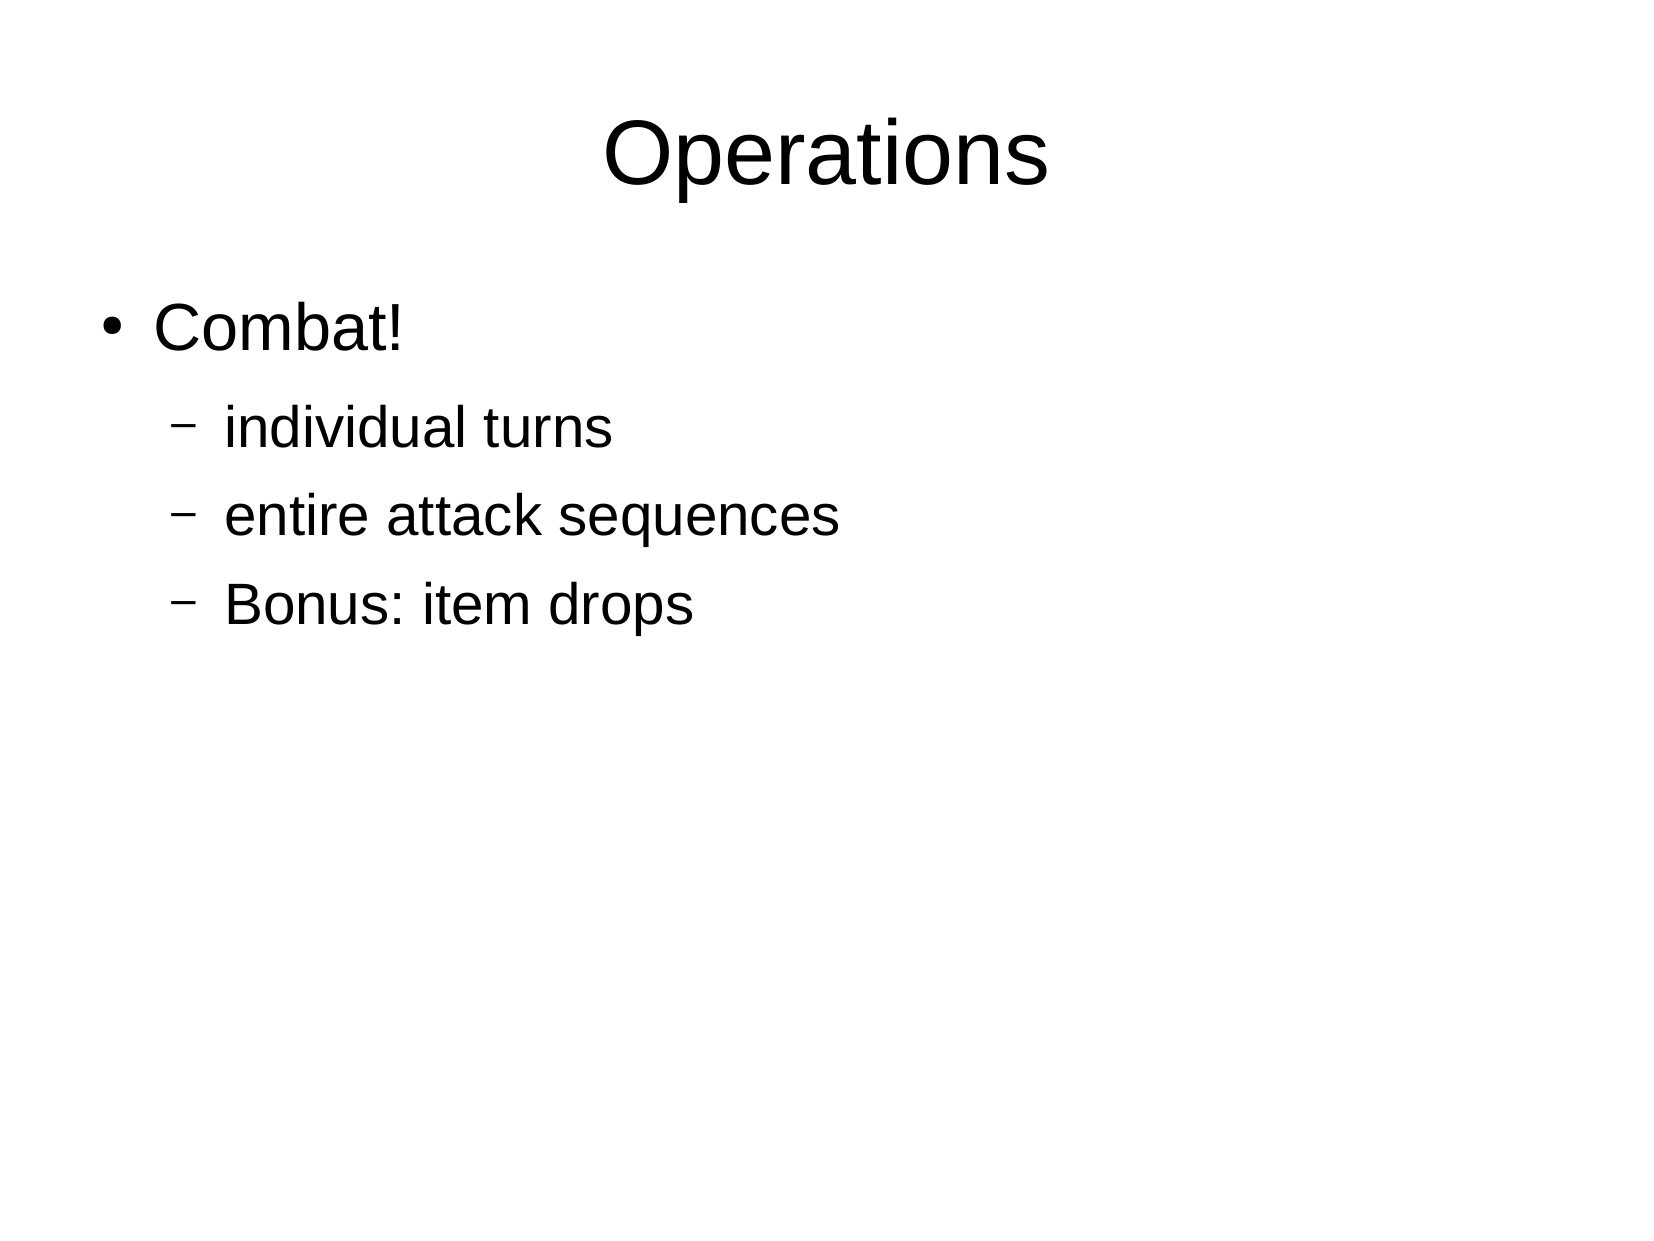

# Operations
Combat!
individual turns
entire attack sequences
Bonus: item drops